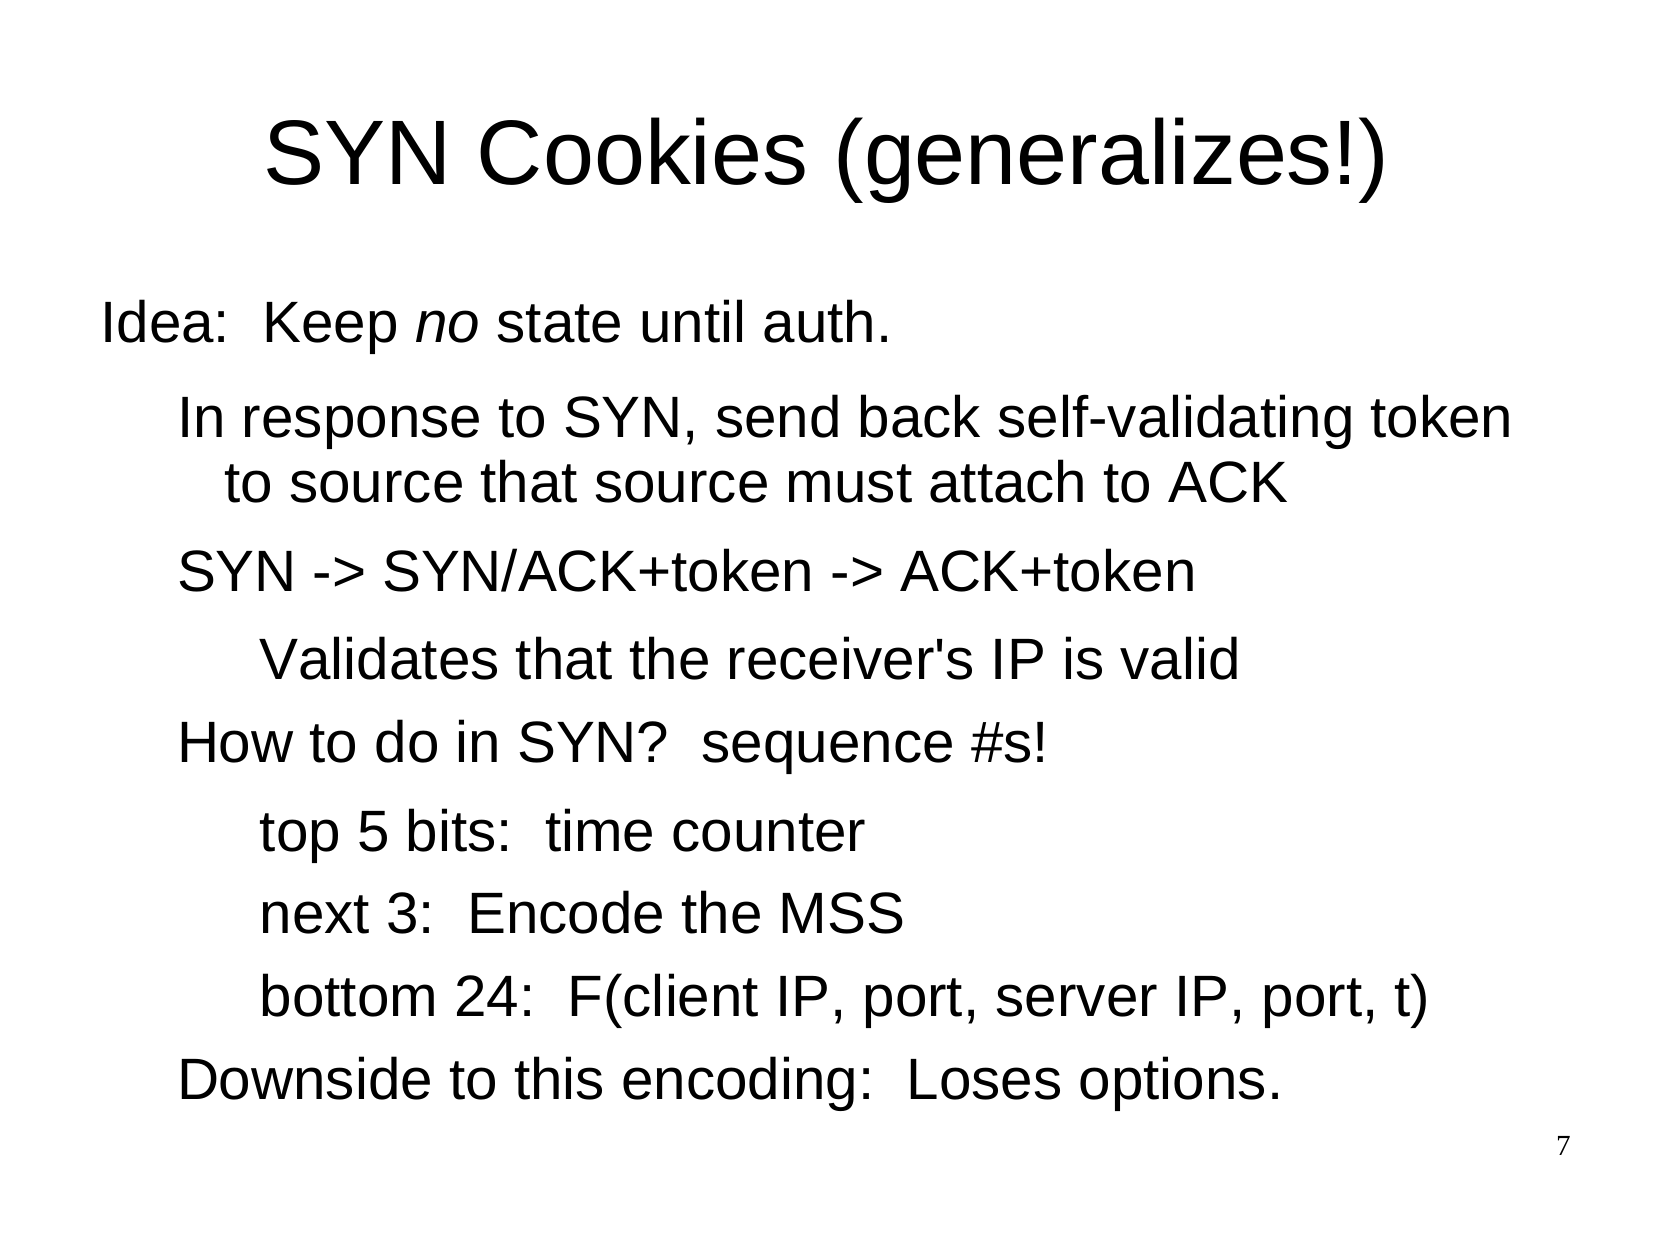

# SYN Cookies (generalizes!)
Idea: Keep no state until auth.
In response to SYN, send back self-validating token to source that source must attach to ACK
SYN -> SYN/ACK+token -> ACK+token
Validates that the receiver's IP is valid
How to do in SYN? sequence #s!
top 5 bits: time counter
next 3: Encode the MSS
bottom 24: F(client IP, port, server IP, port, t)
Downside to this encoding: Loses options.
7